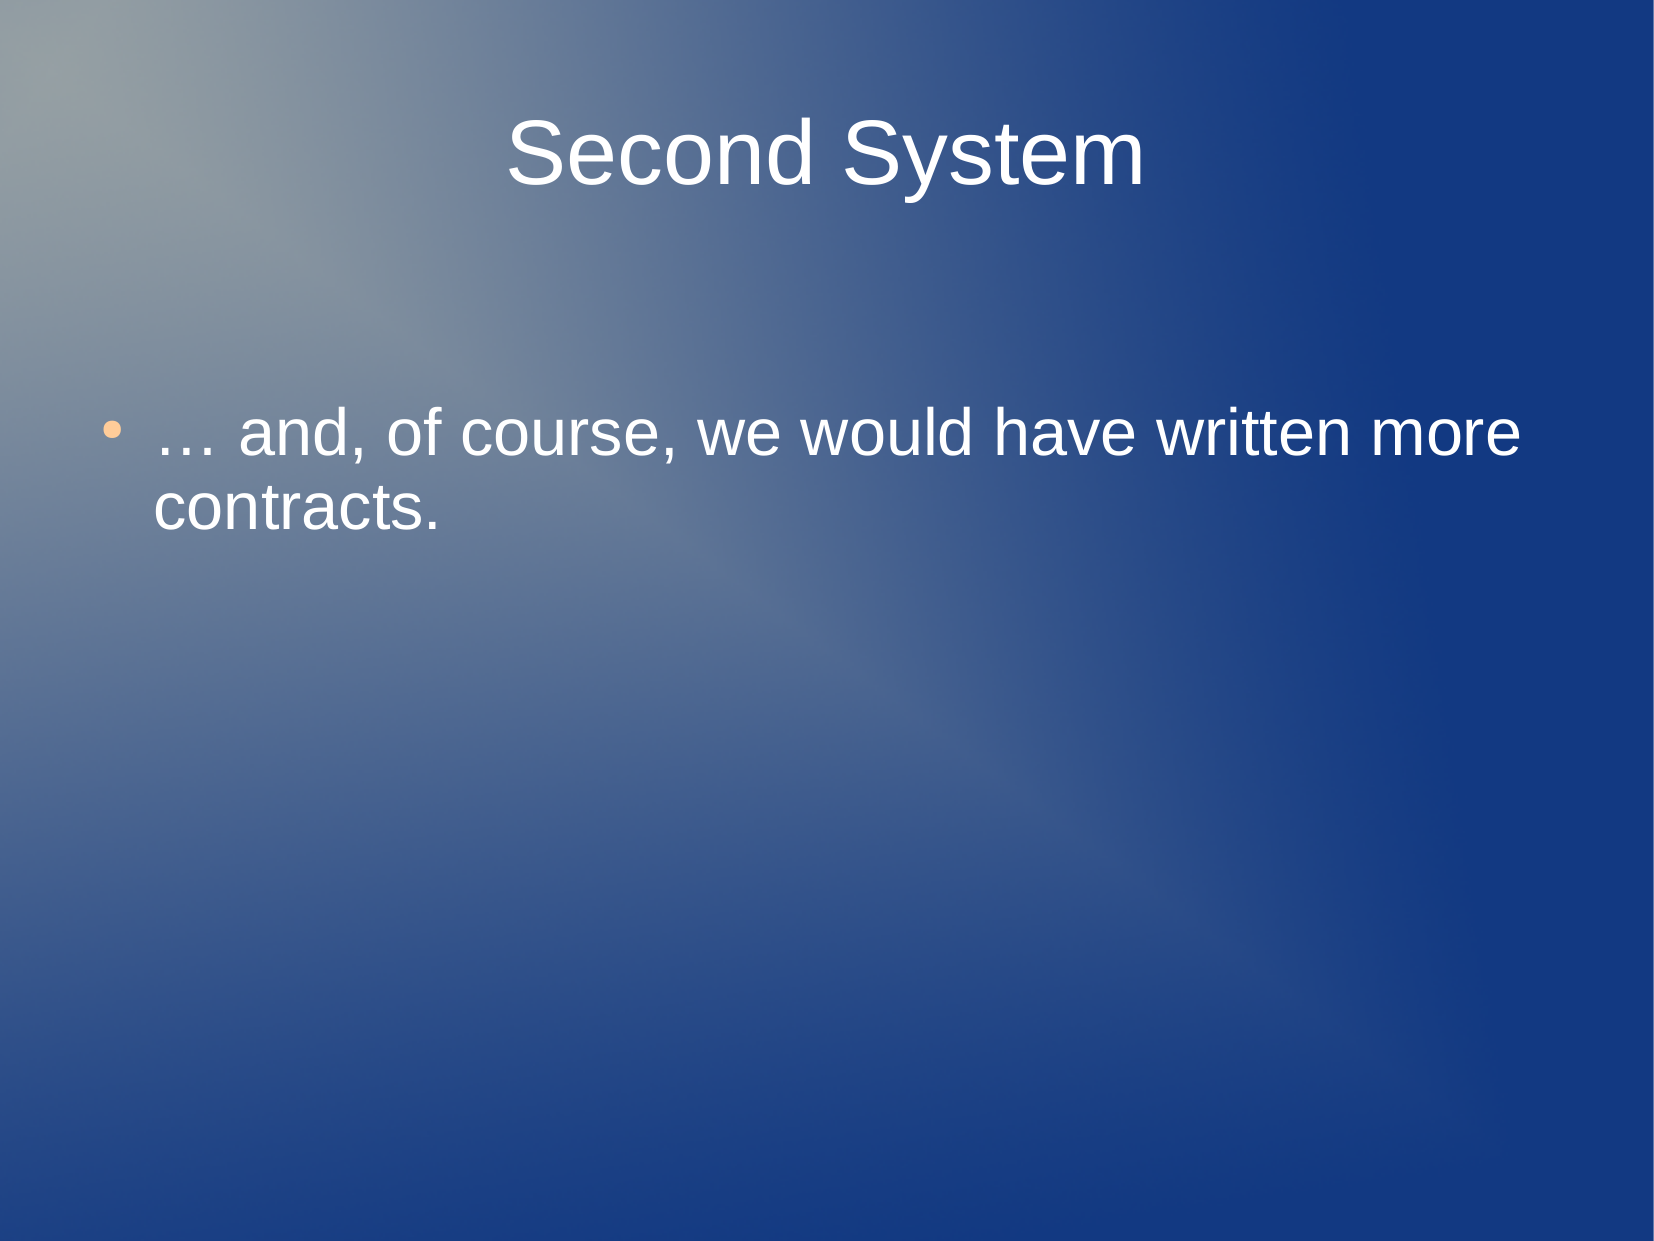

# Second System
… and, of course, we would have written more contracts.